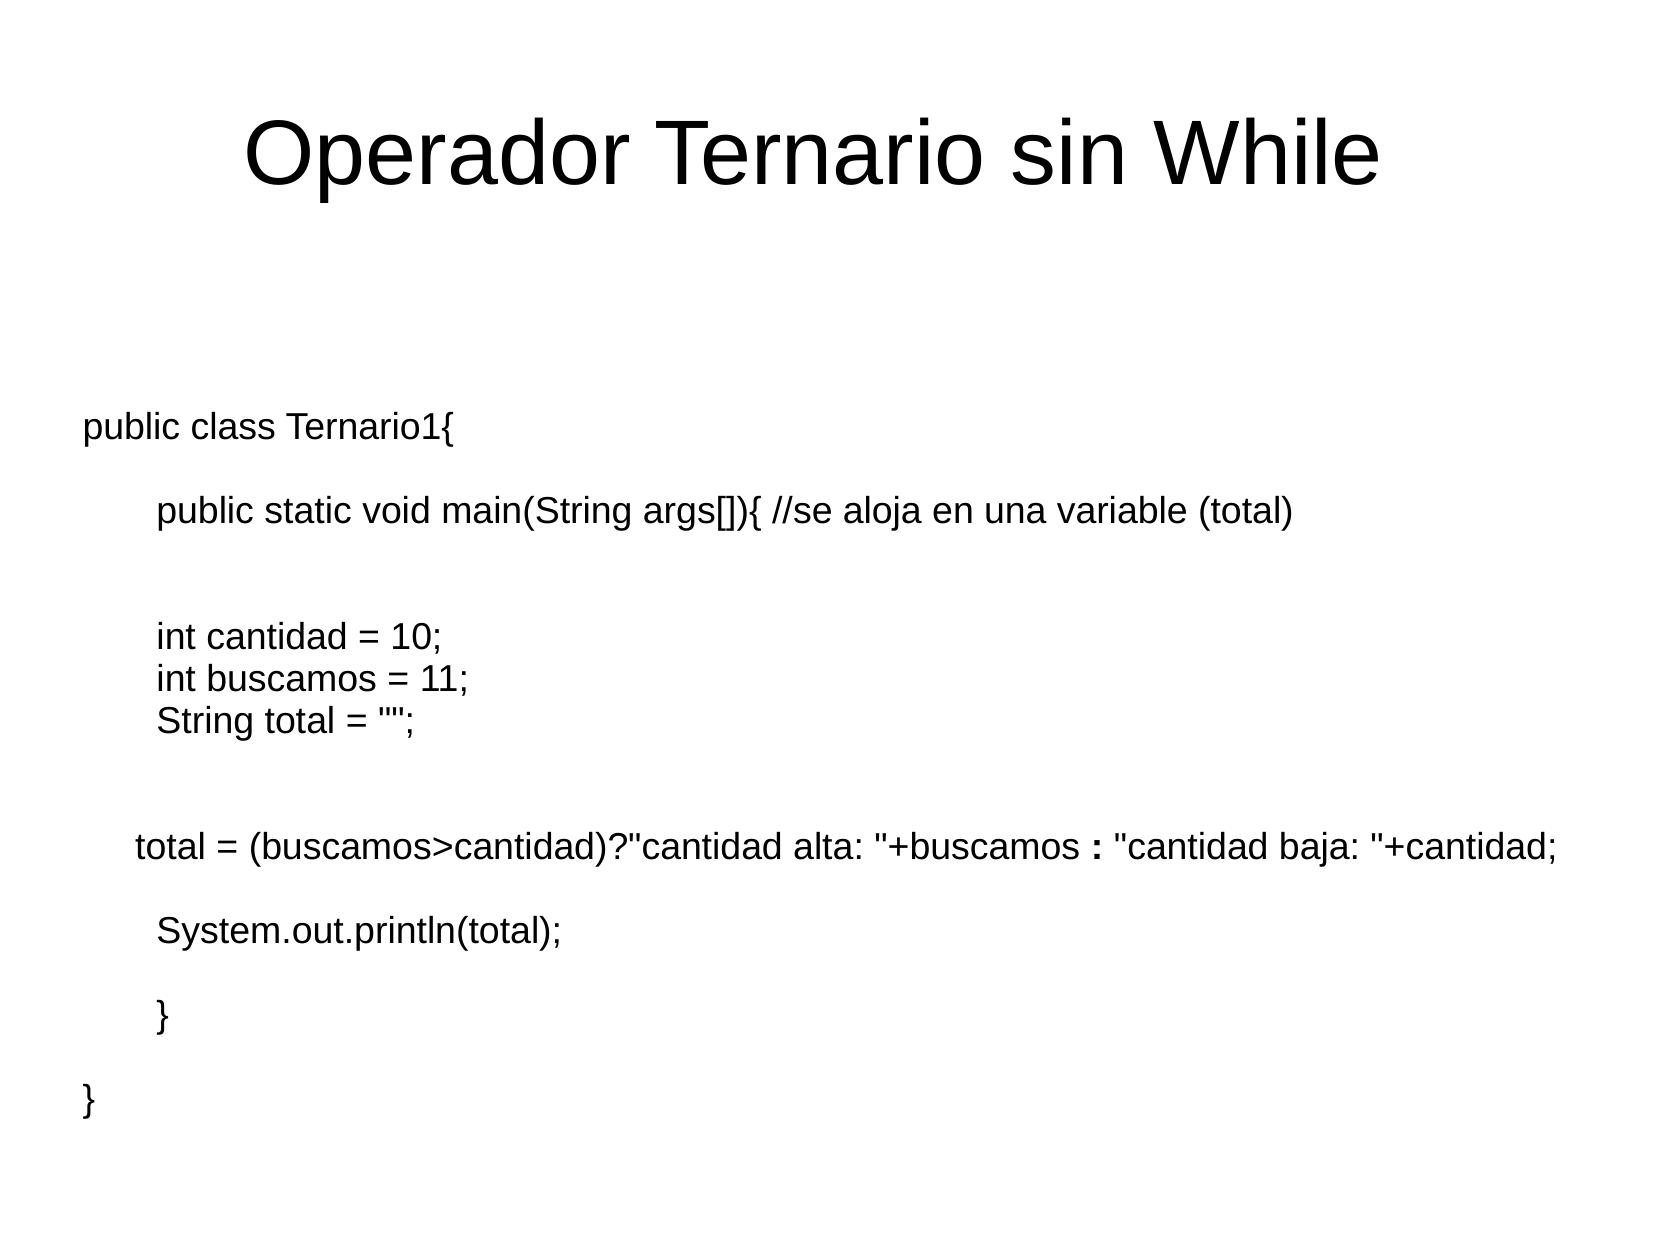

# Operador Ternario sin While
public class Ternario1{
	public static void main(String args[]){ //se aloja en una variable (total)
	int cantidad = 10;
	int buscamos = 11;
	String total = "";
 total = (buscamos>cantidad)?"cantidad alta: "+buscamos : "cantidad baja: "+cantidad;
	System.out.println(total);
	}
}